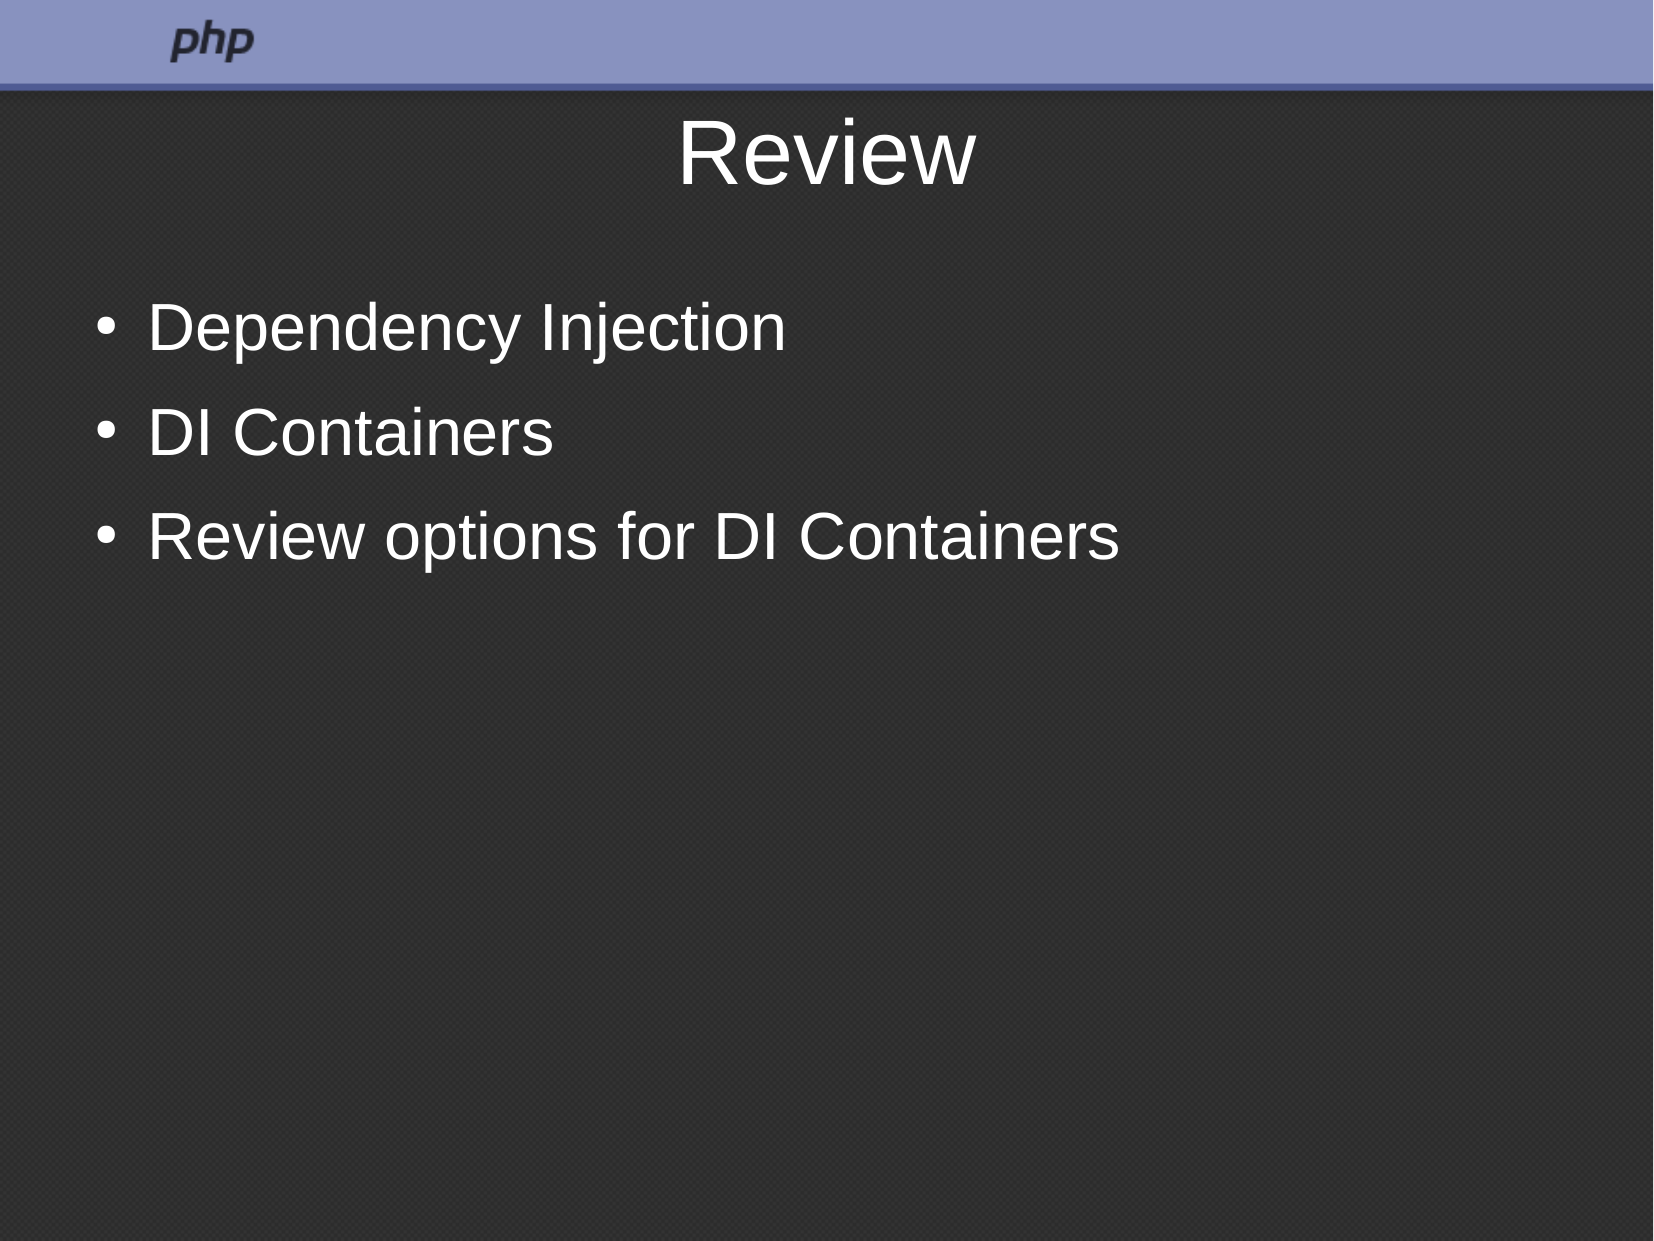

# Review
Dependency Injection
DI Containers
Review options for DI Containers